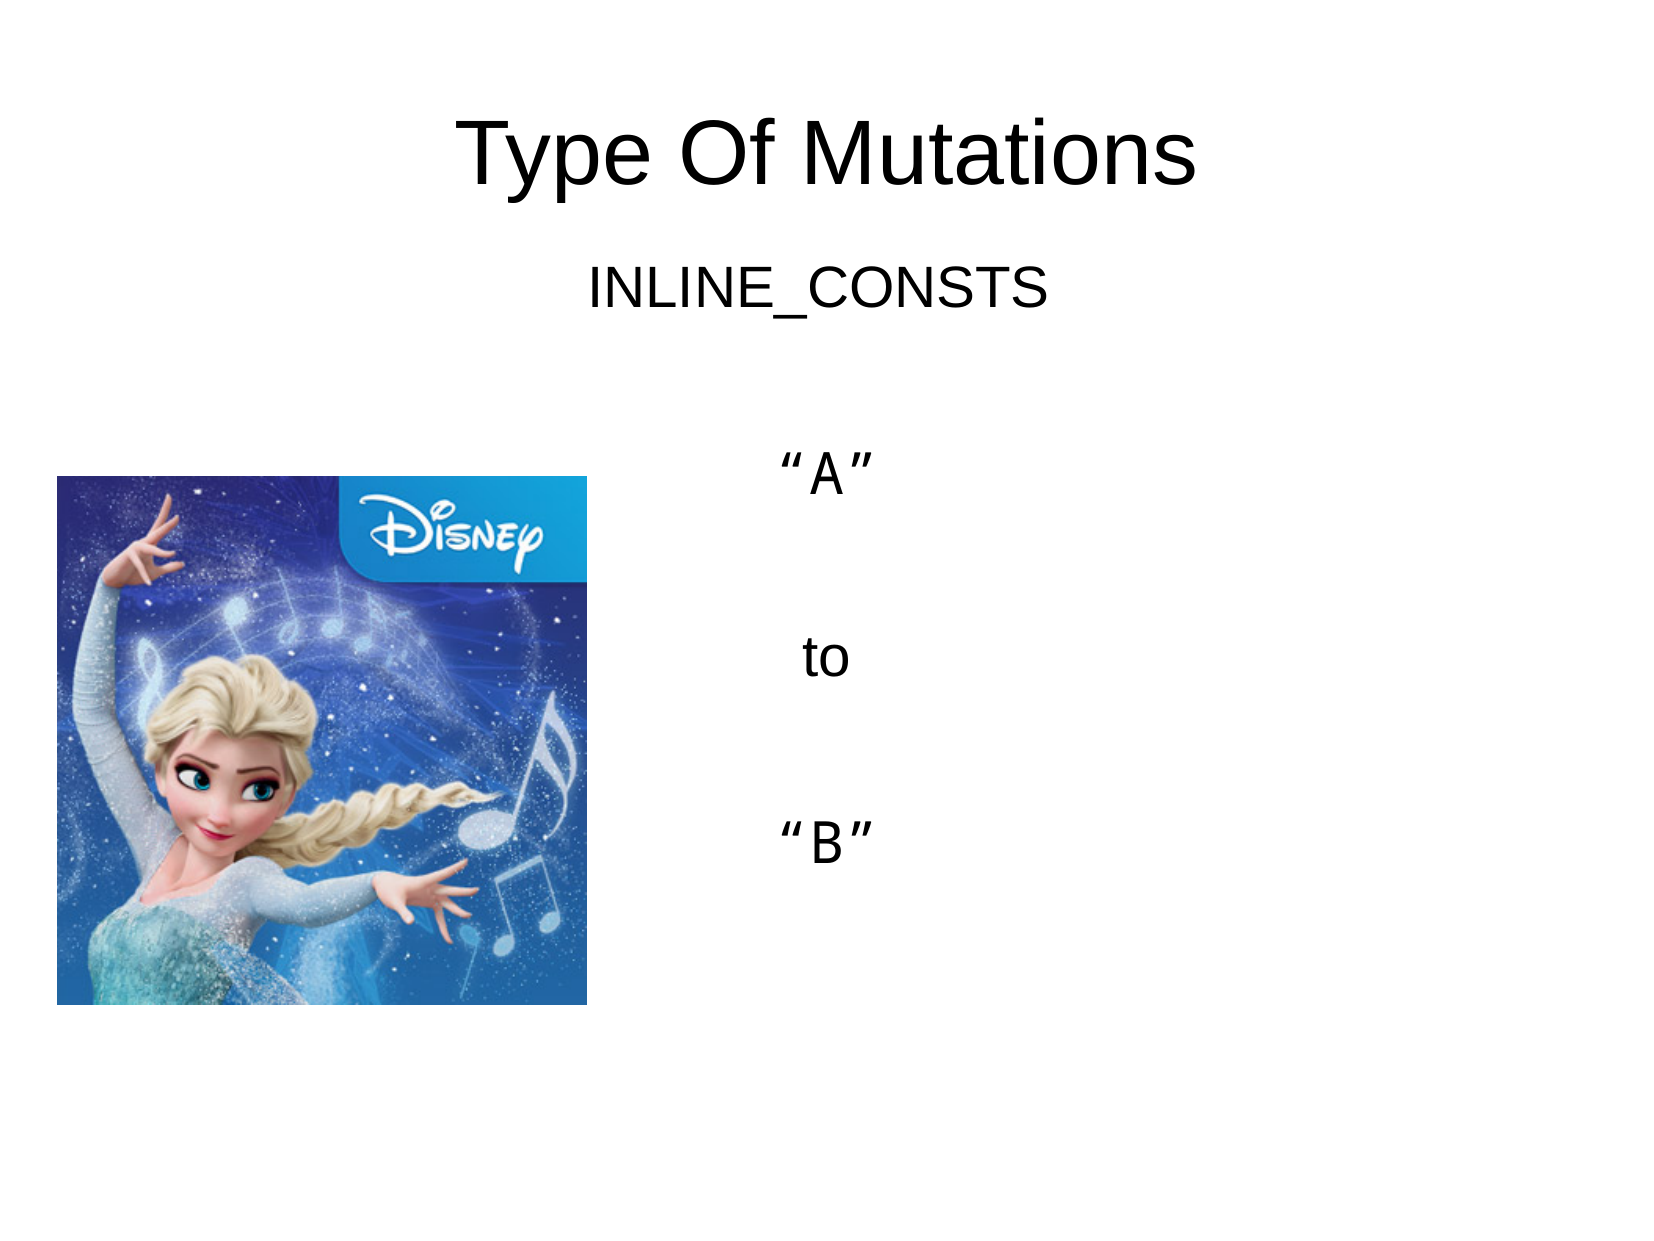

# Type Of Mutations
INLINE_CONSTS
“A”
to
“B”